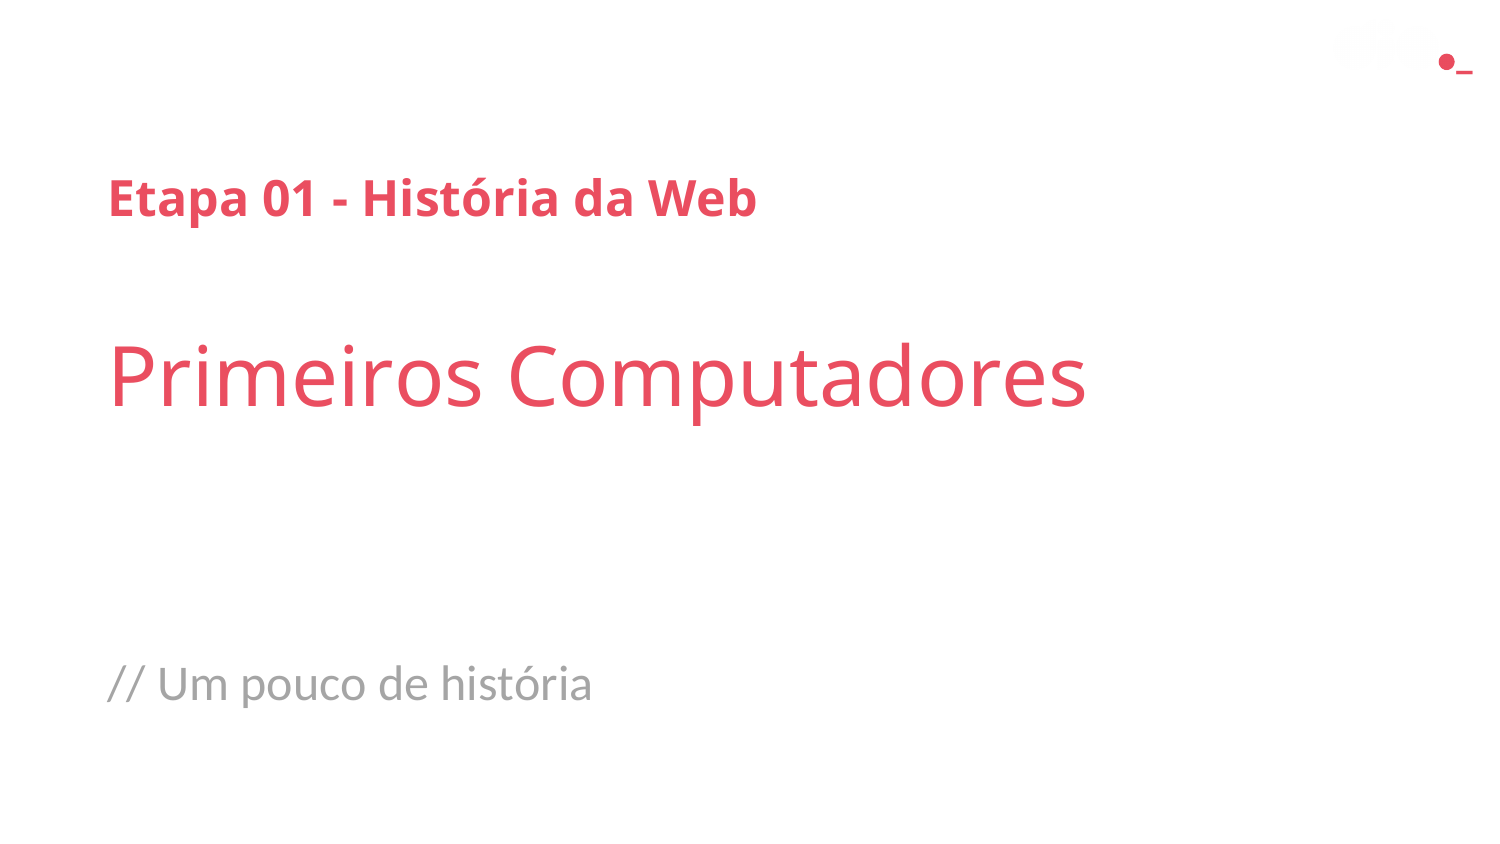

Etapa 01 - História da Web
Primeiros Computadores
// Um pouco de história